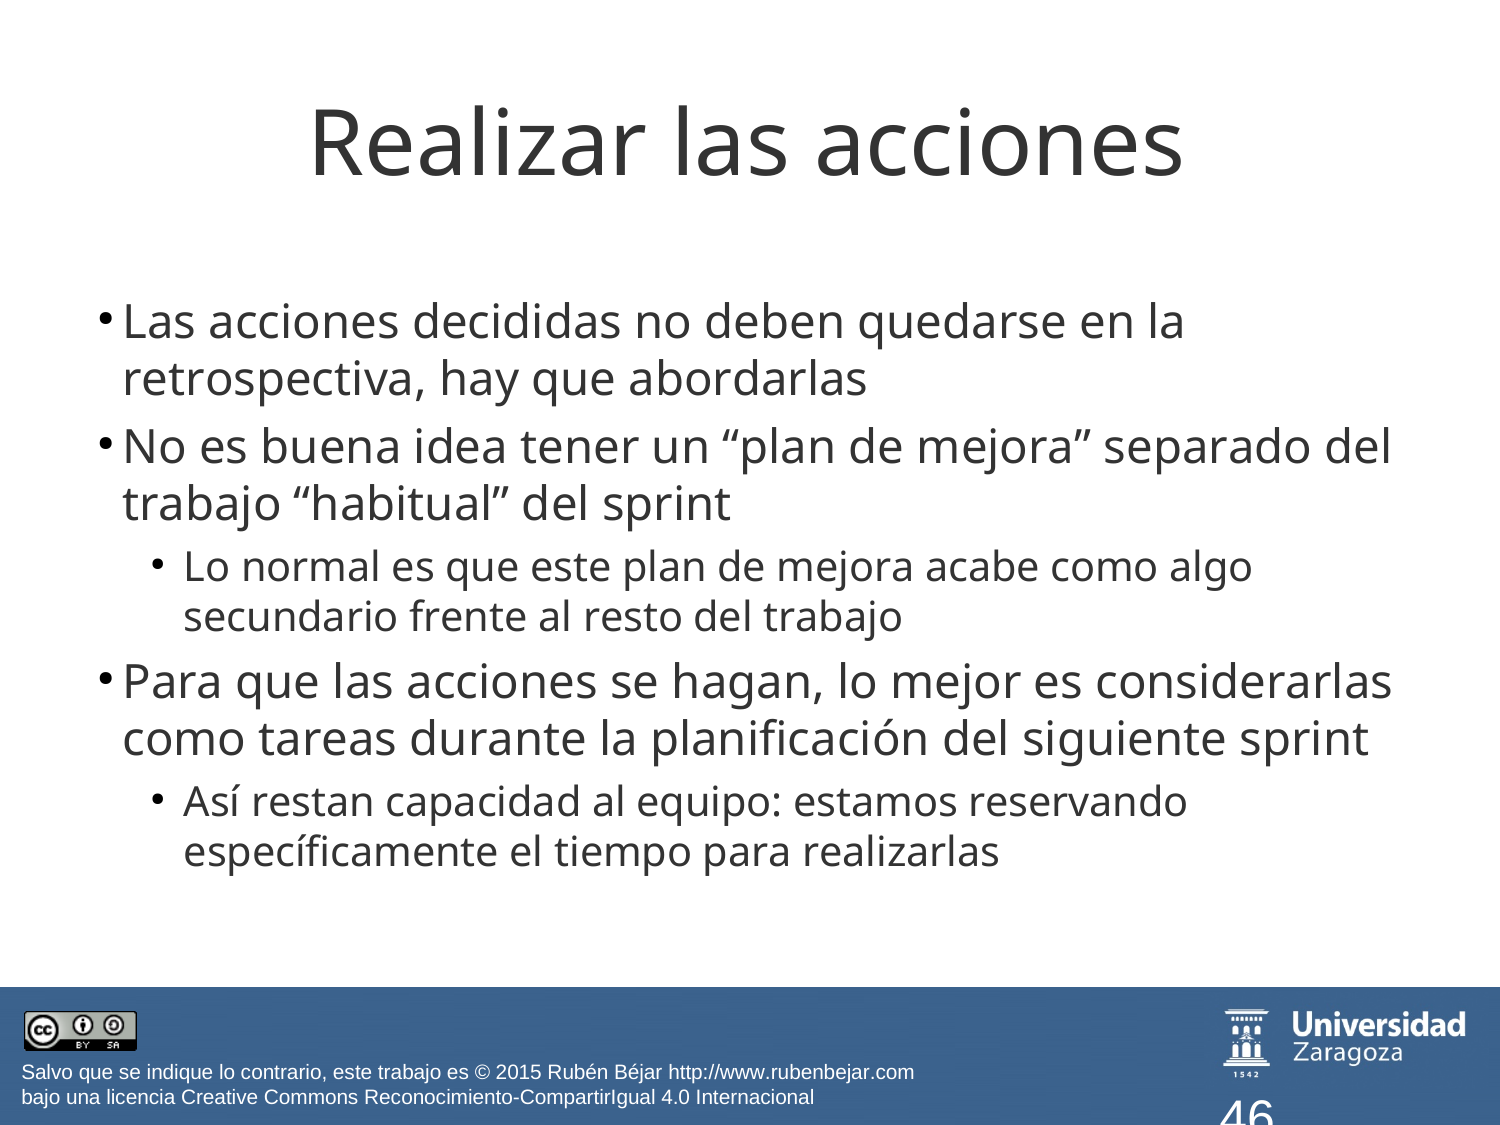

# Realizar las acciones
Las acciones decididas no deben quedarse en la retrospectiva, hay que abordarlas
No es buena idea tener un “plan de mejora” separado del trabajo “habitual” del sprint
Lo normal es que este plan de mejora acabe como algo secundario frente al resto del trabajo
Para que las acciones se hagan, lo mejor es considerarlas como tareas durante la planificación del siguiente sprint
Así restan capacidad al equipo: estamos reservando específicamente el tiempo para realizarlas